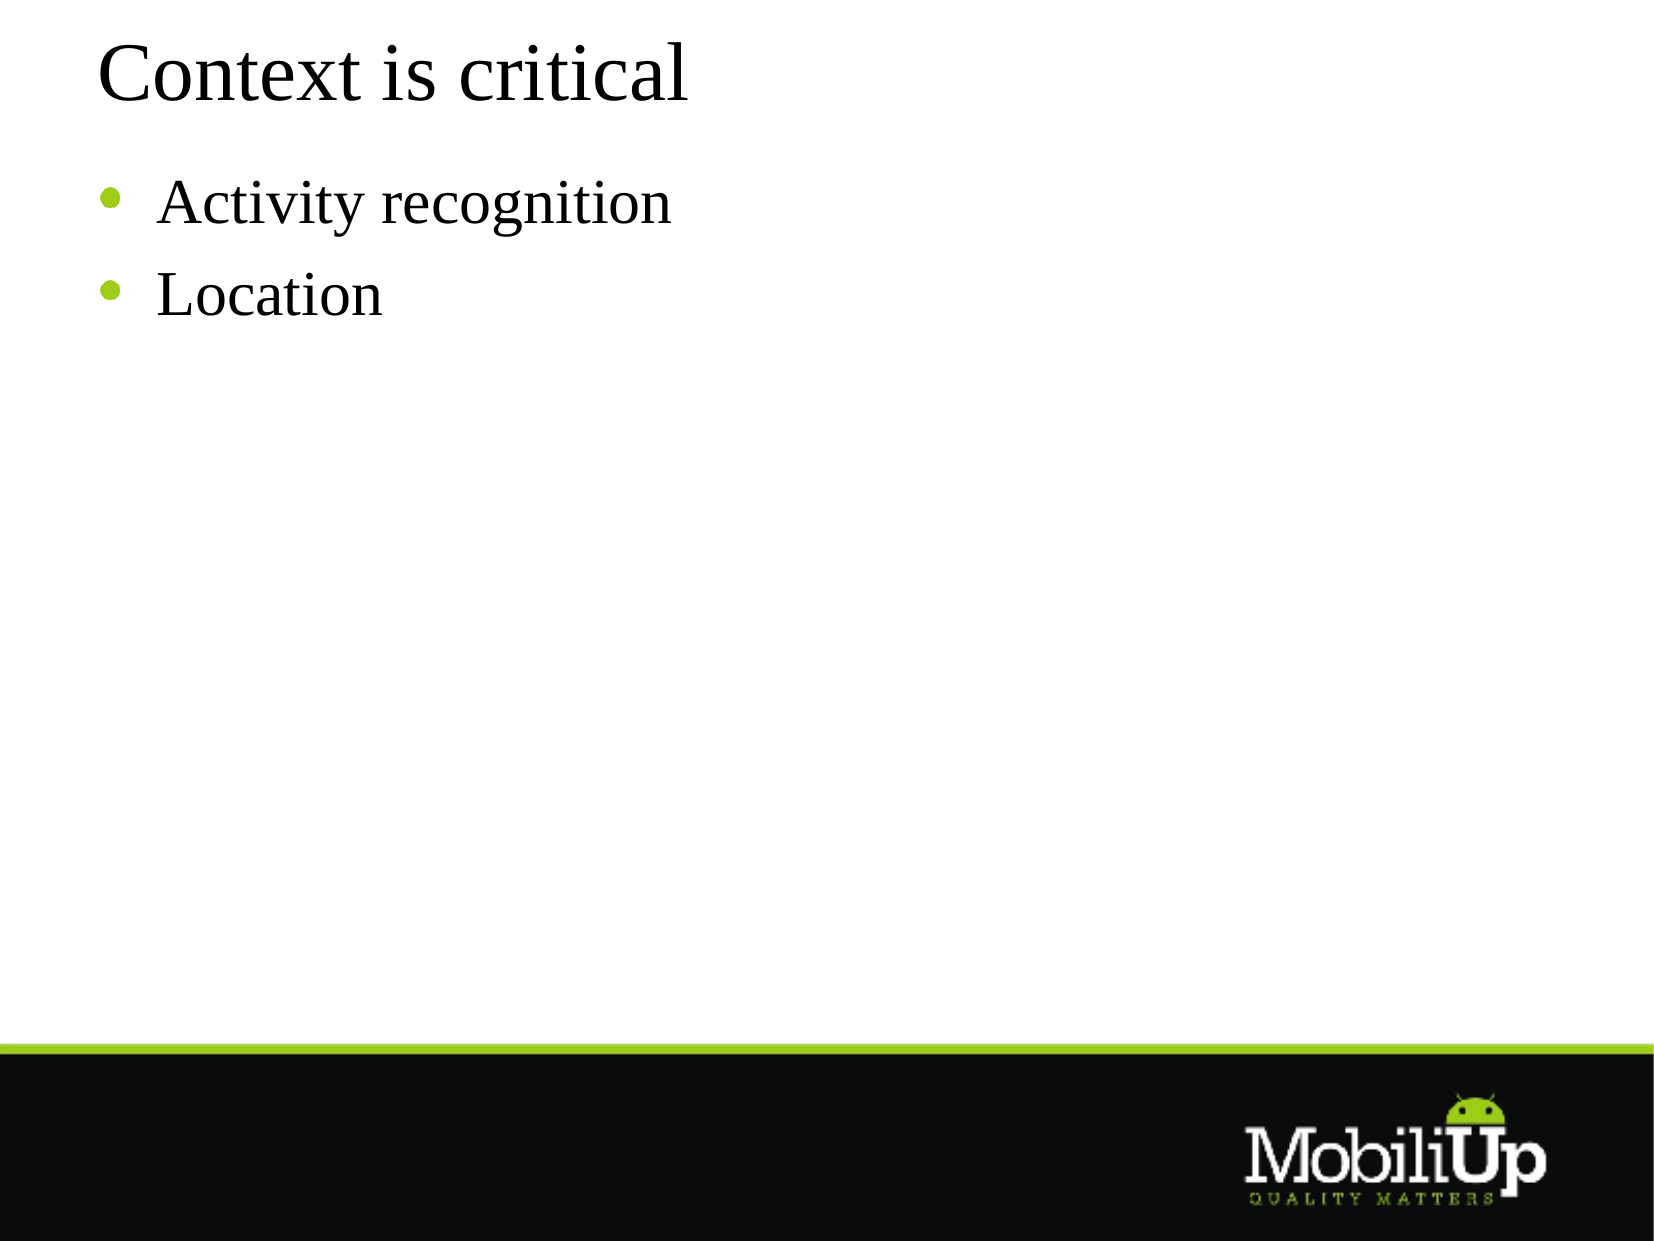

# Context is critical
Activity recognition
Location